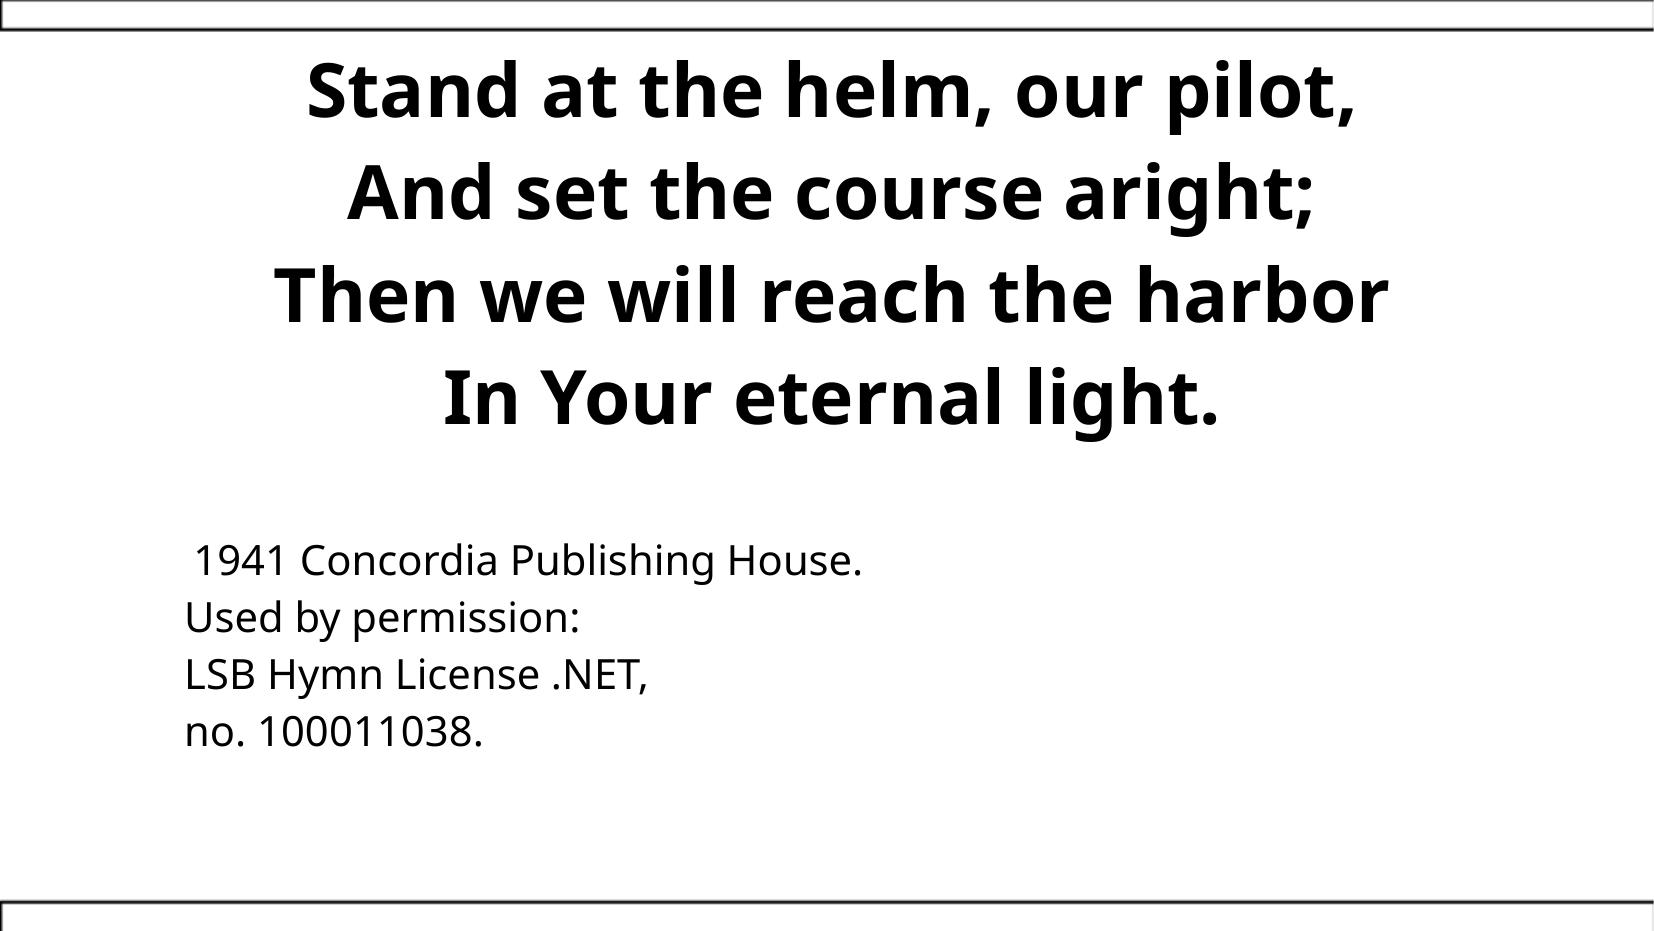

Stand at the helm, our pilot,
And set the course aright;
Then we will reach the harbor
In Your eternal light.
 1941 Concordia Publishing House.
 Used by permission:
 LSB Hymn License .NET,
 no. 100011038.